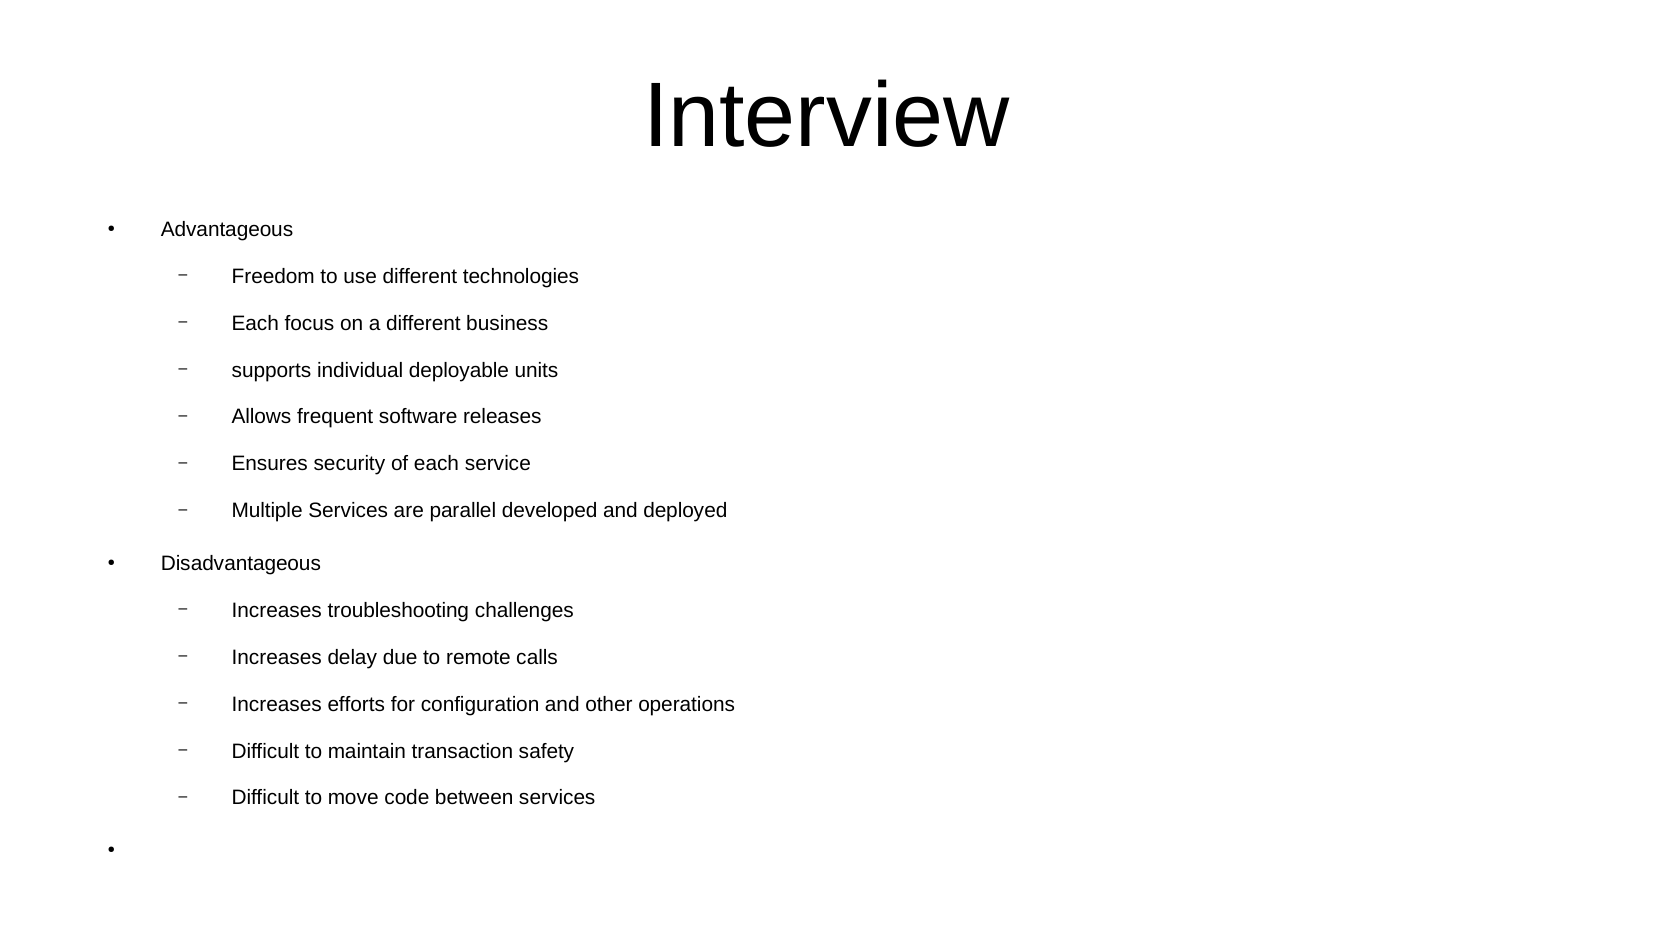

# Interview
Advantageous
Freedom to use different technologies
Each focus on a different business
supports individual deployable units
Allows frequent software releases
Ensures security of each service
Multiple Services are parallel developed and deployed
Disadvantageous
Increases troubleshooting challenges
Increases delay due to remote calls
Increases efforts for configuration and other operations
Difficult to maintain transaction safety
Difficult to move code between services